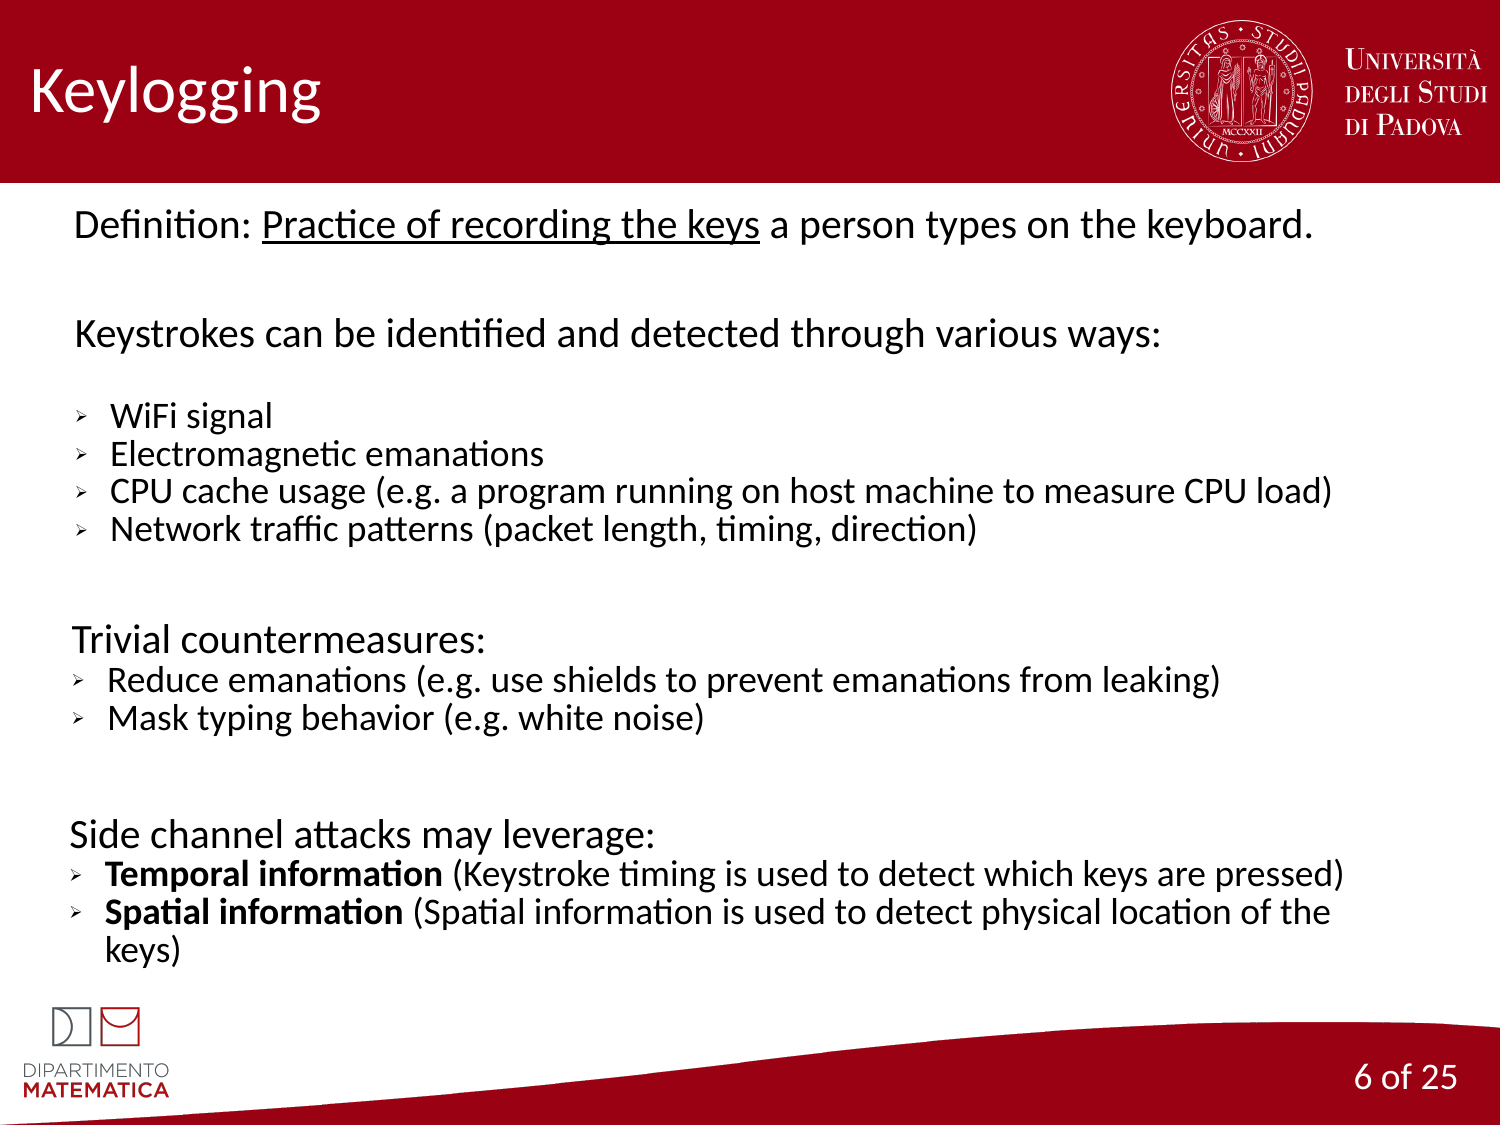

# Keylogging
Definition: Practice of recording the keys a person types on the keyboard.
Keystrokes can be identified and detected through various ways:
WiFi signal
Electromagnetic emanations
CPU cache usage (e.g. a program running on host machine to measure CPU load)
Network traffic patterns (packet length, timing, direction)
Trivial countermeasures:
Reduce emanations (e.g. use shields to prevent emanations from leaking)
Mask typing behavior (e.g. white noise)
Side channel attacks may leverage:
Temporal information (Keystroke timing is used to detect which keys are pressed)
Spatial information (Spatial information is used to detect physical location of the keys)
 of 25